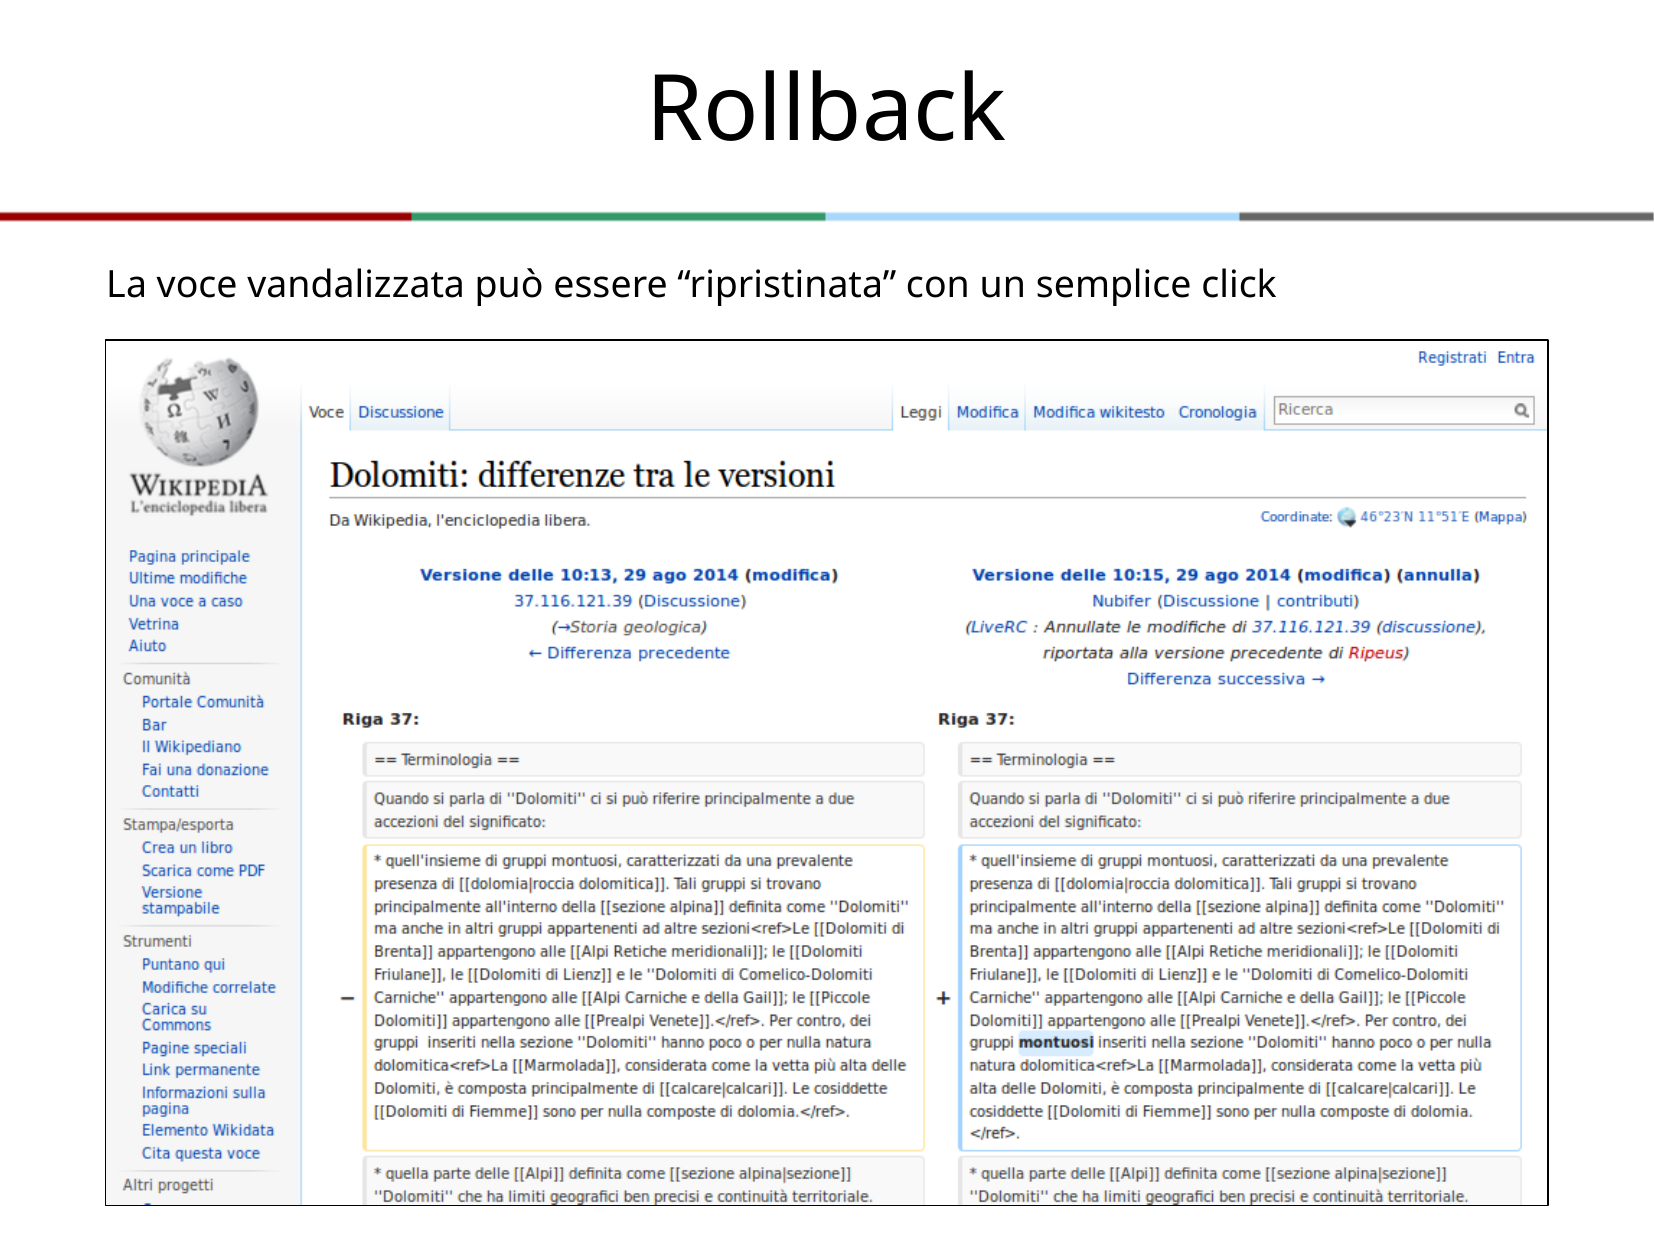

Rollback
La voce vandalizzata può essere “ripristinata” con un semplice click